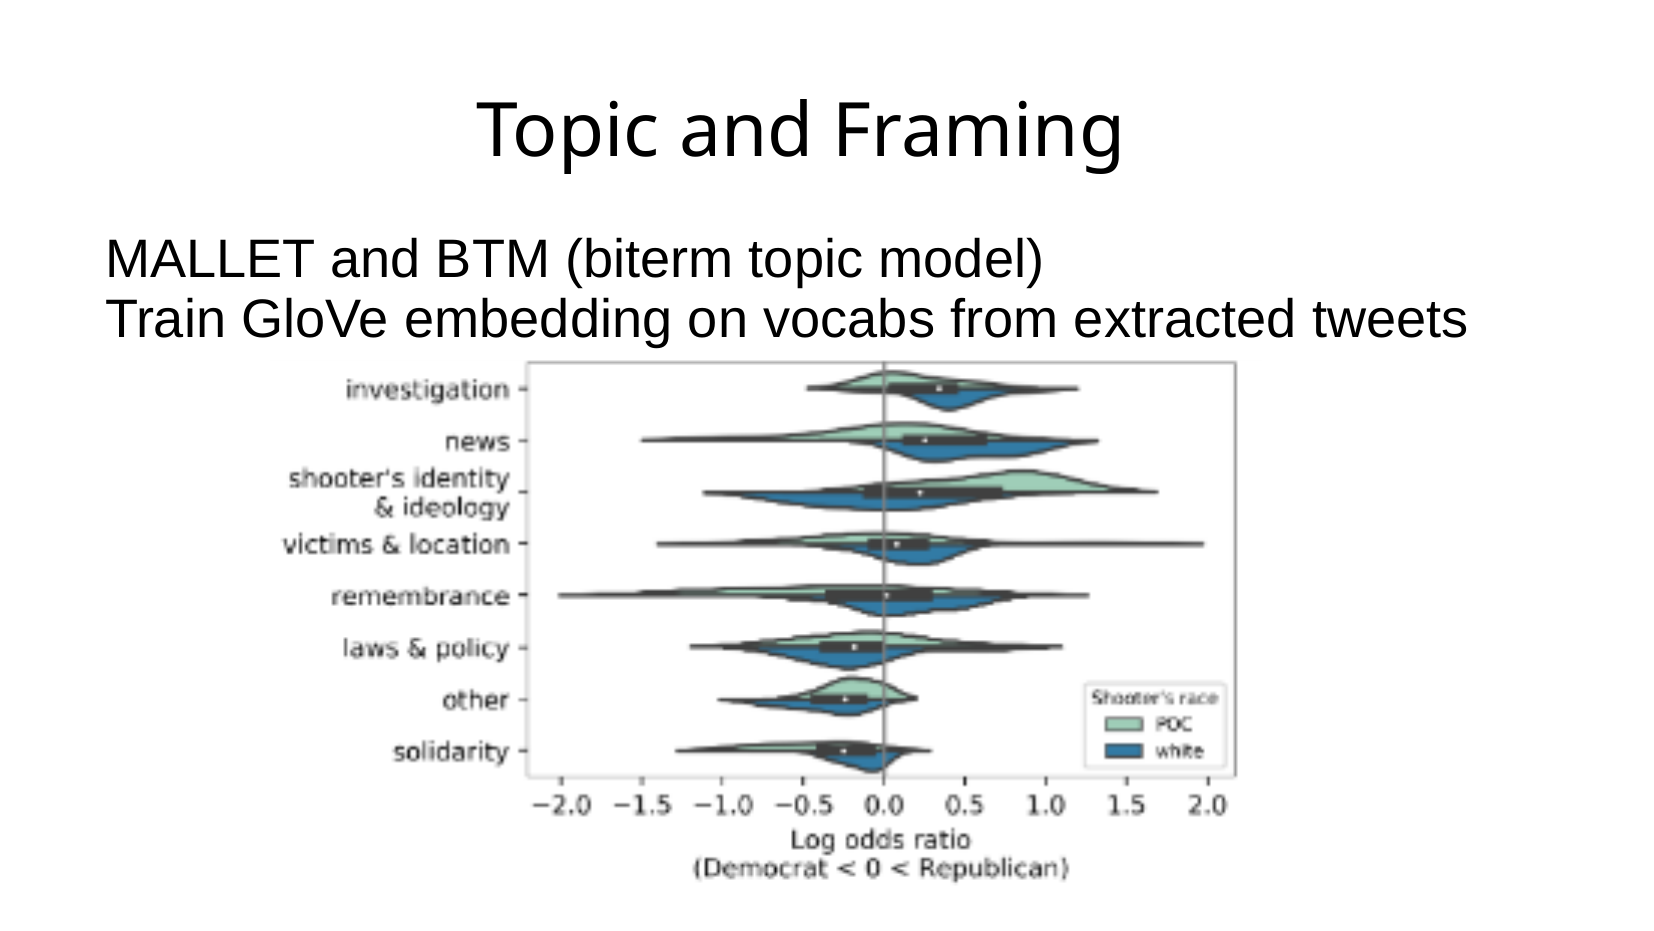

# Topic and Framing
MALLET and BTM (biterm topic model)
Train GloVe embedding on vocabs from extracted tweets